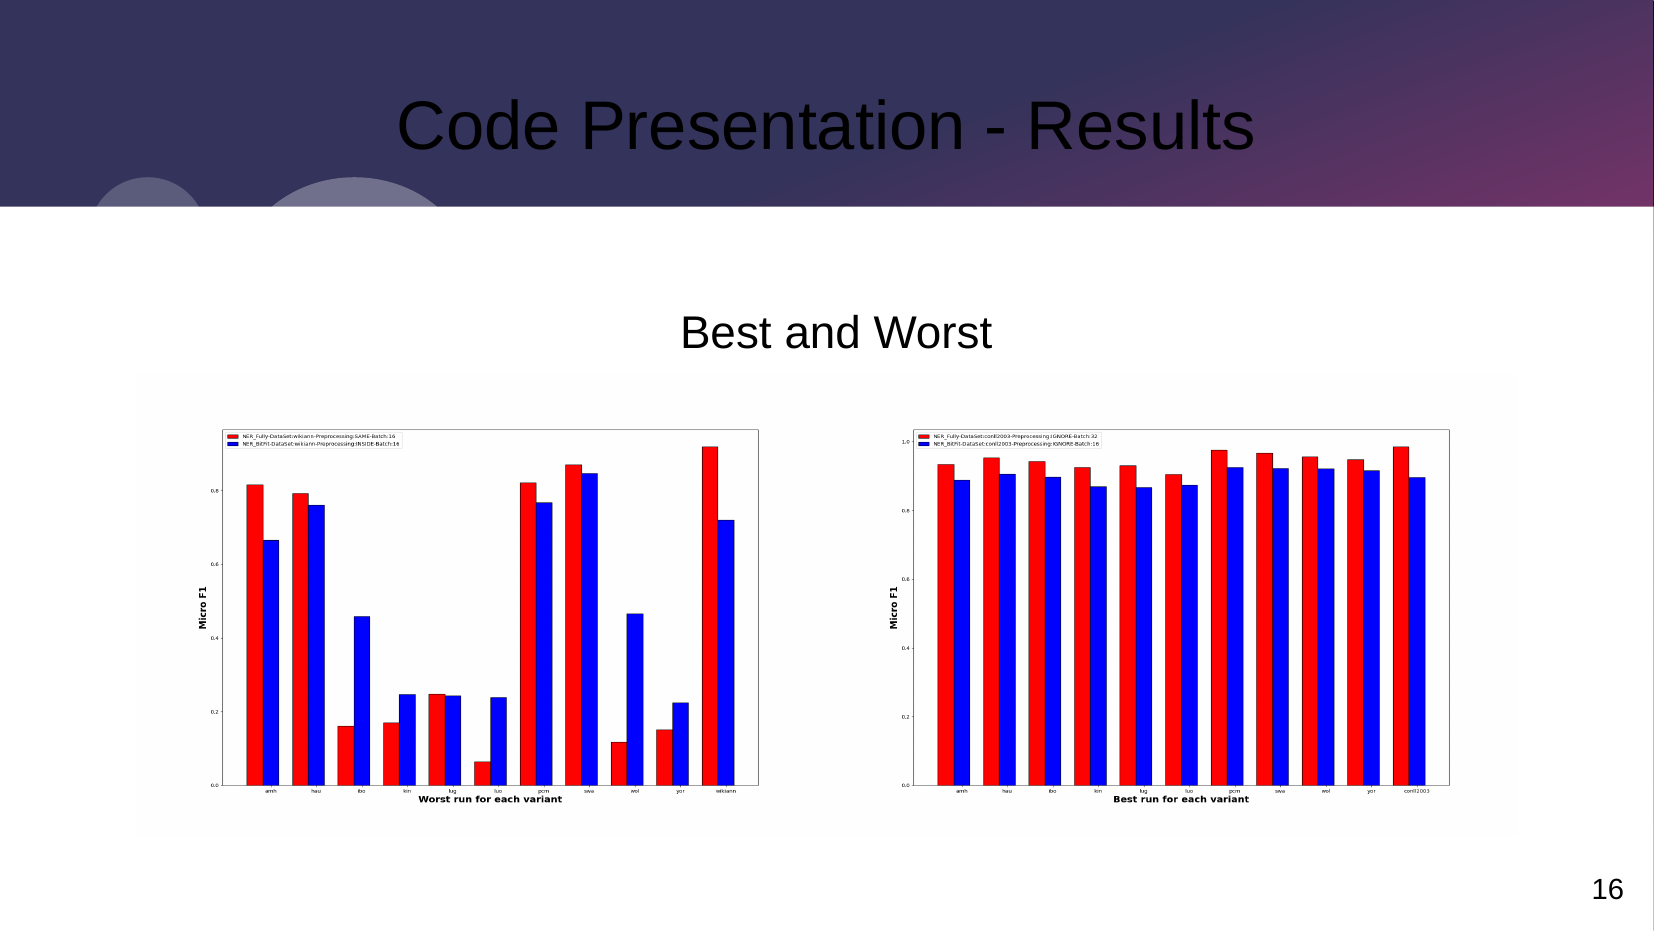

# Code Presentation - Results
Best and Worst